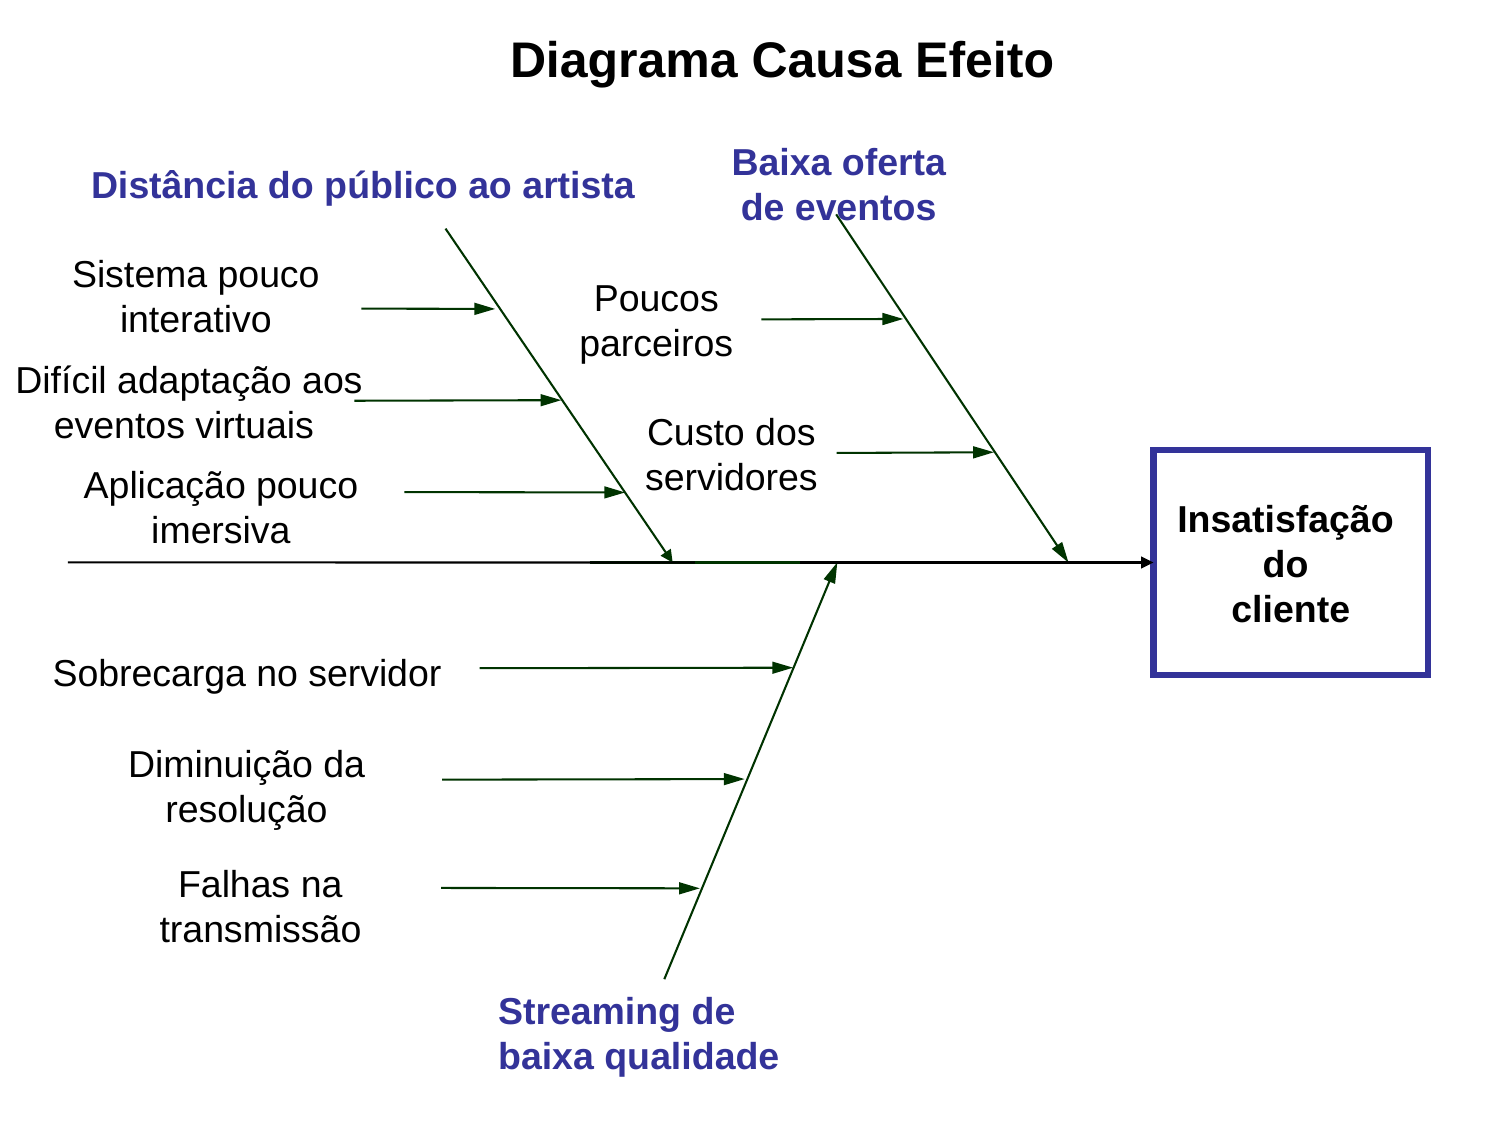

Diagrama Causa Efeito
Baixa oferta de eventos
Distância do público ao artista
Sistema pouco interativo
Poucos parceiros
 Difícil adaptação aos eventos virtuais
Custo dos servidores
Insatisfação
do
cliente
Aplicação pouco imersiva
Sobrecarga no servidor
Diminuição da resolução
Falhas na transmissão
Streaming de baixa qualidade